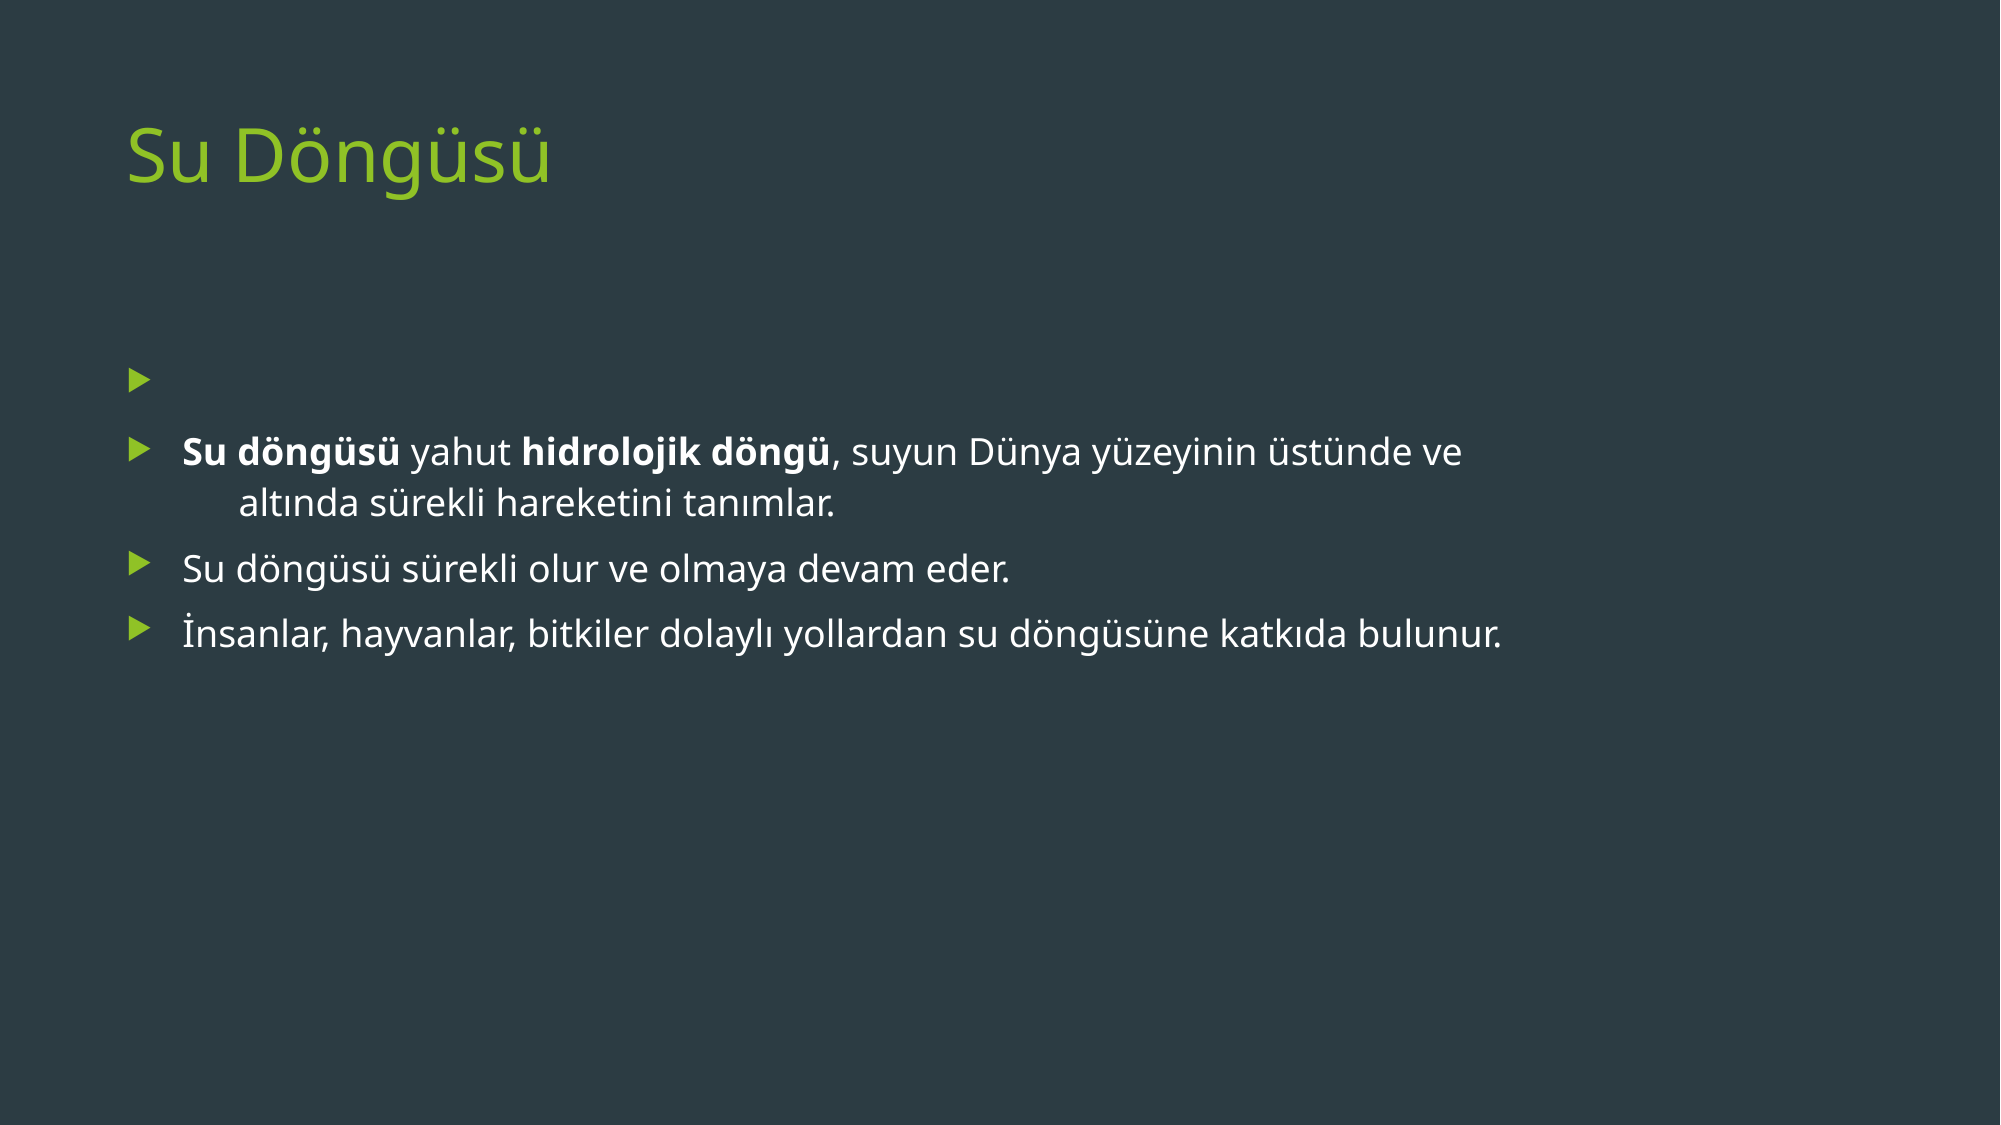

# Su Döngüsü
Su döngüsü yahut hidrolojik döngü, suyun Dünya yüzeyinin üstünde ve altında sürekli hareketini tanımlar.
Su döngüsü sürekli olur ve olmaya devam eder.
İnsanlar, hayvanlar, bitkiler dolaylı yollardan su döngüsüne katkıda bulunur.